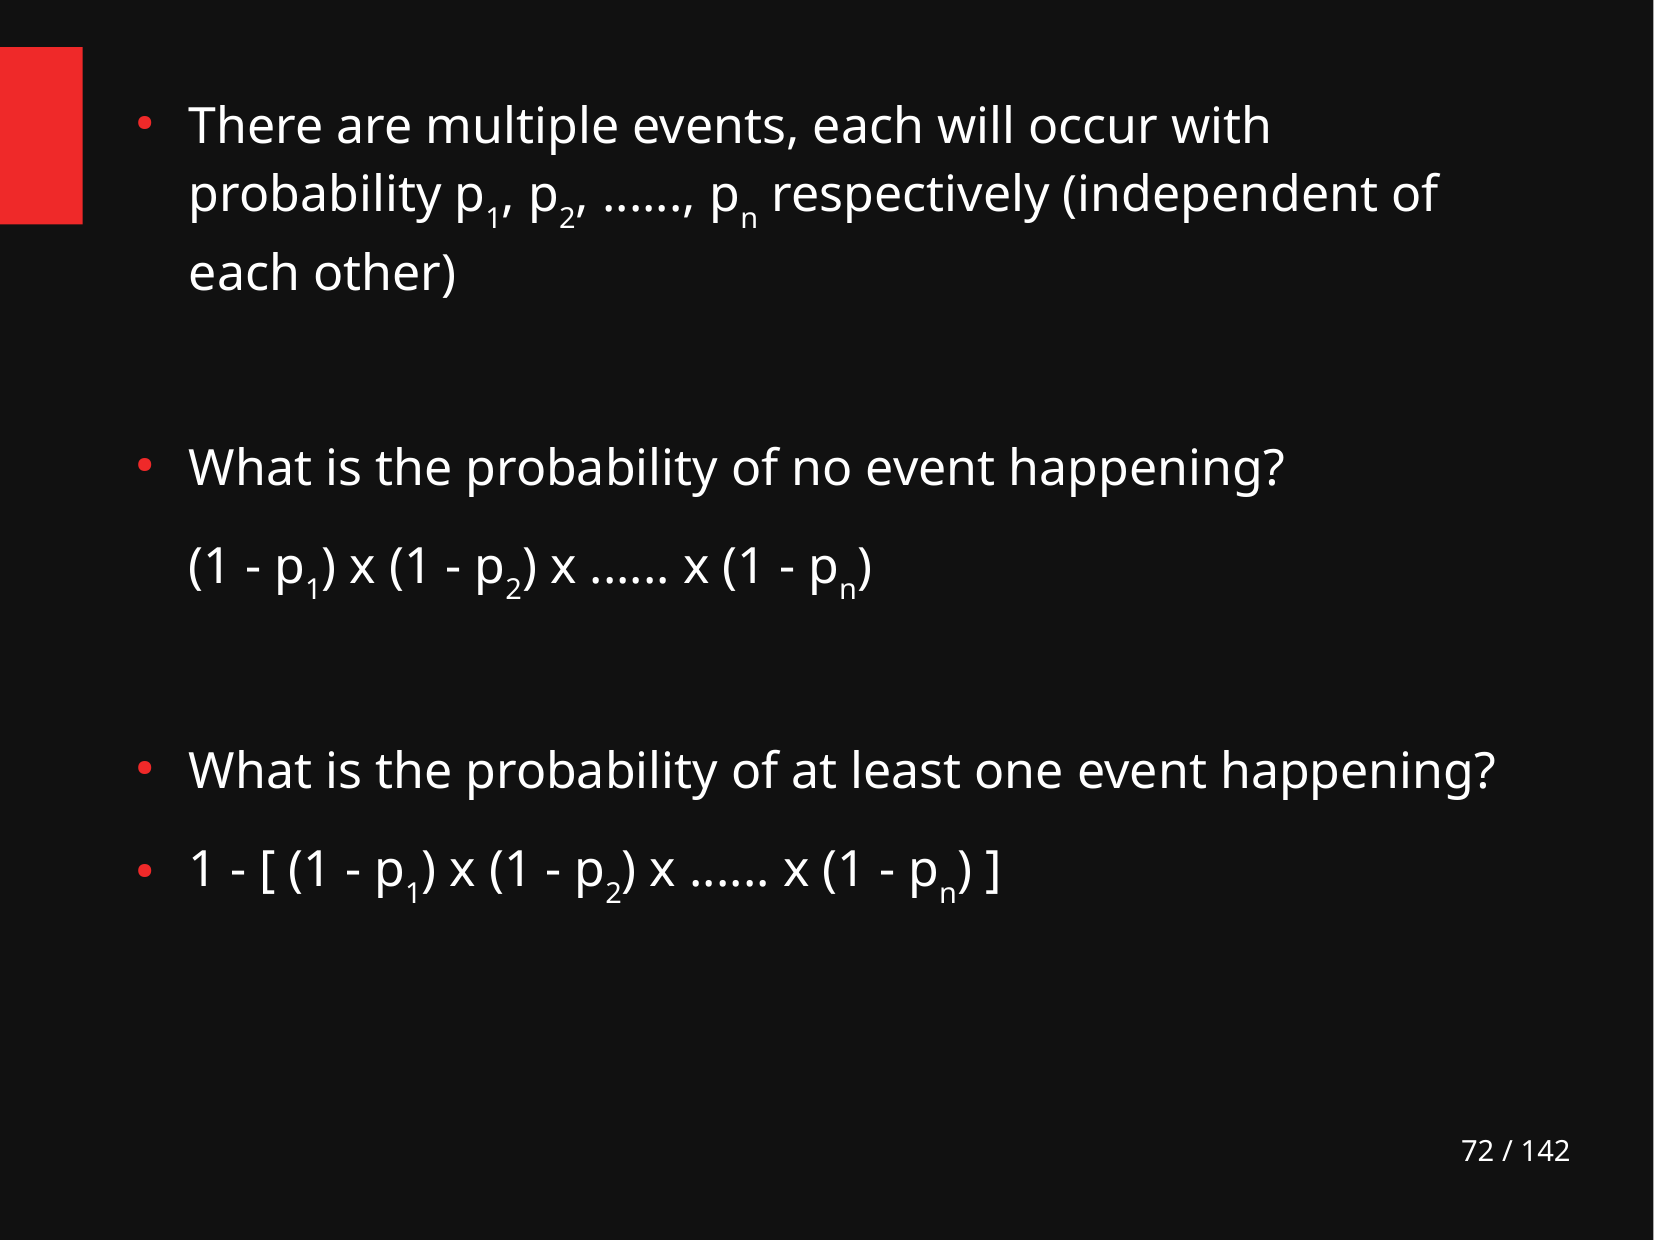

# There are multiple events, each will occur with probability p1, p2, ......, pn respectively (independent of each other)
What is the probability of no event happening?
(1 - p1) x (1 - p2) x ...... x (1 - pn)
What is the probability of at least one event happening?
1 - [ (1 - p1) x (1 - p2) x ...... x (1 - pn) ]
72